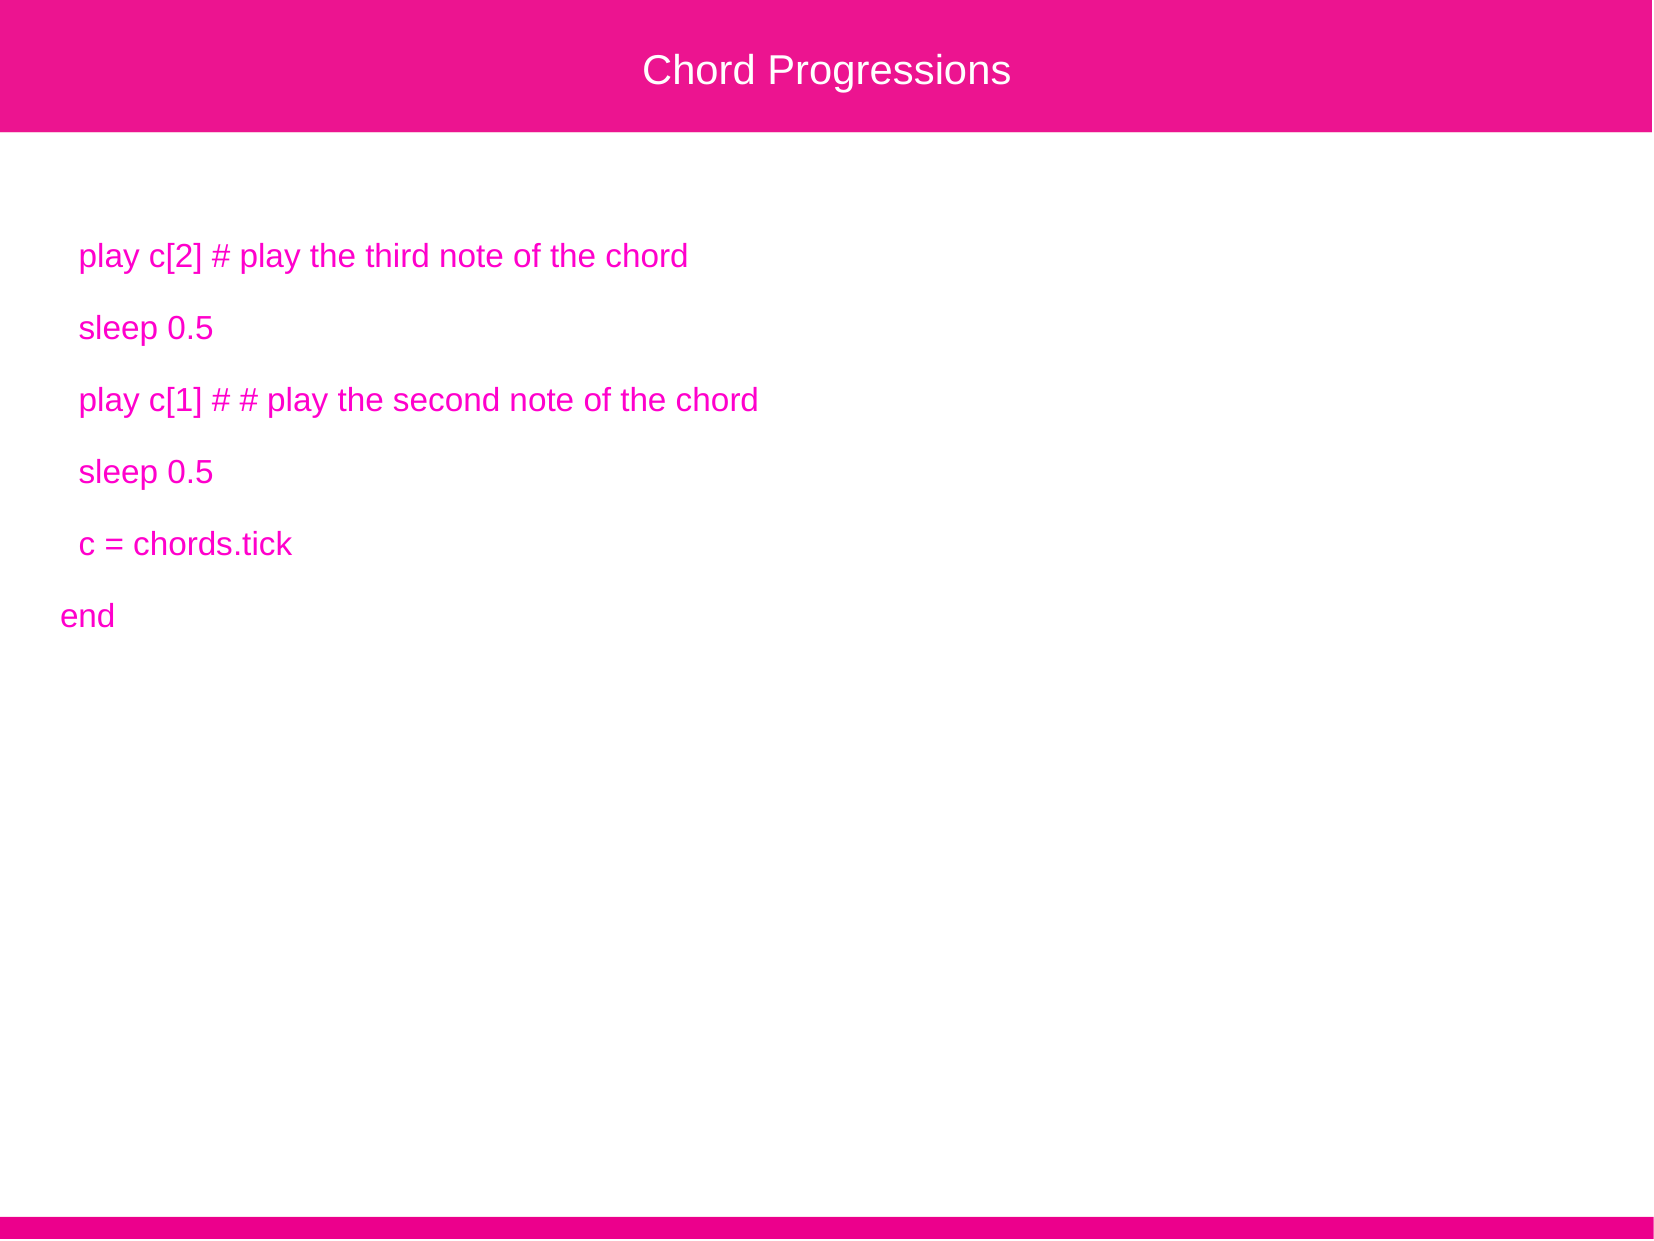

Chord Progressions
# play c[2] # play the third note of the chord
 sleep 0.5
 play c[1] # # play the second note of the chord
 sleep 0.5
 c = chords.tick
end